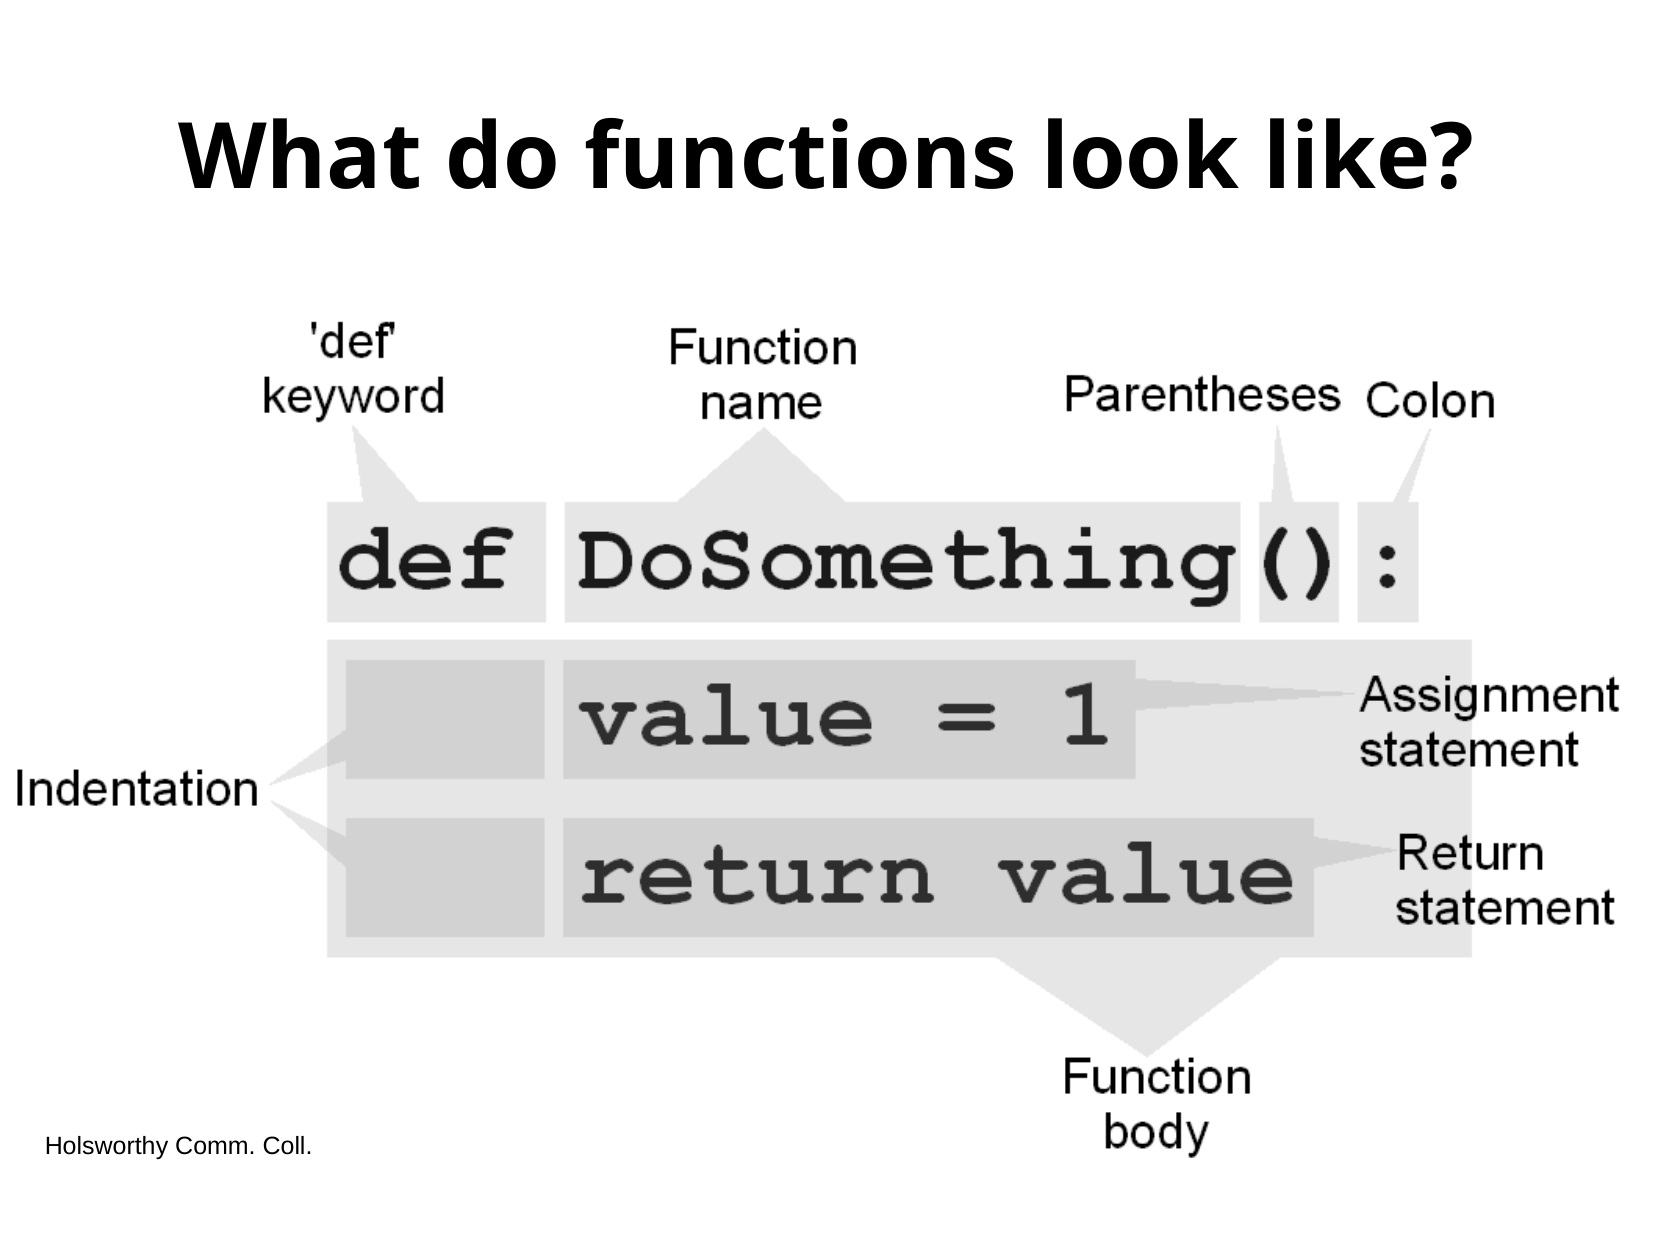

# What do functions look like?
Holsworthy Comm. Coll.